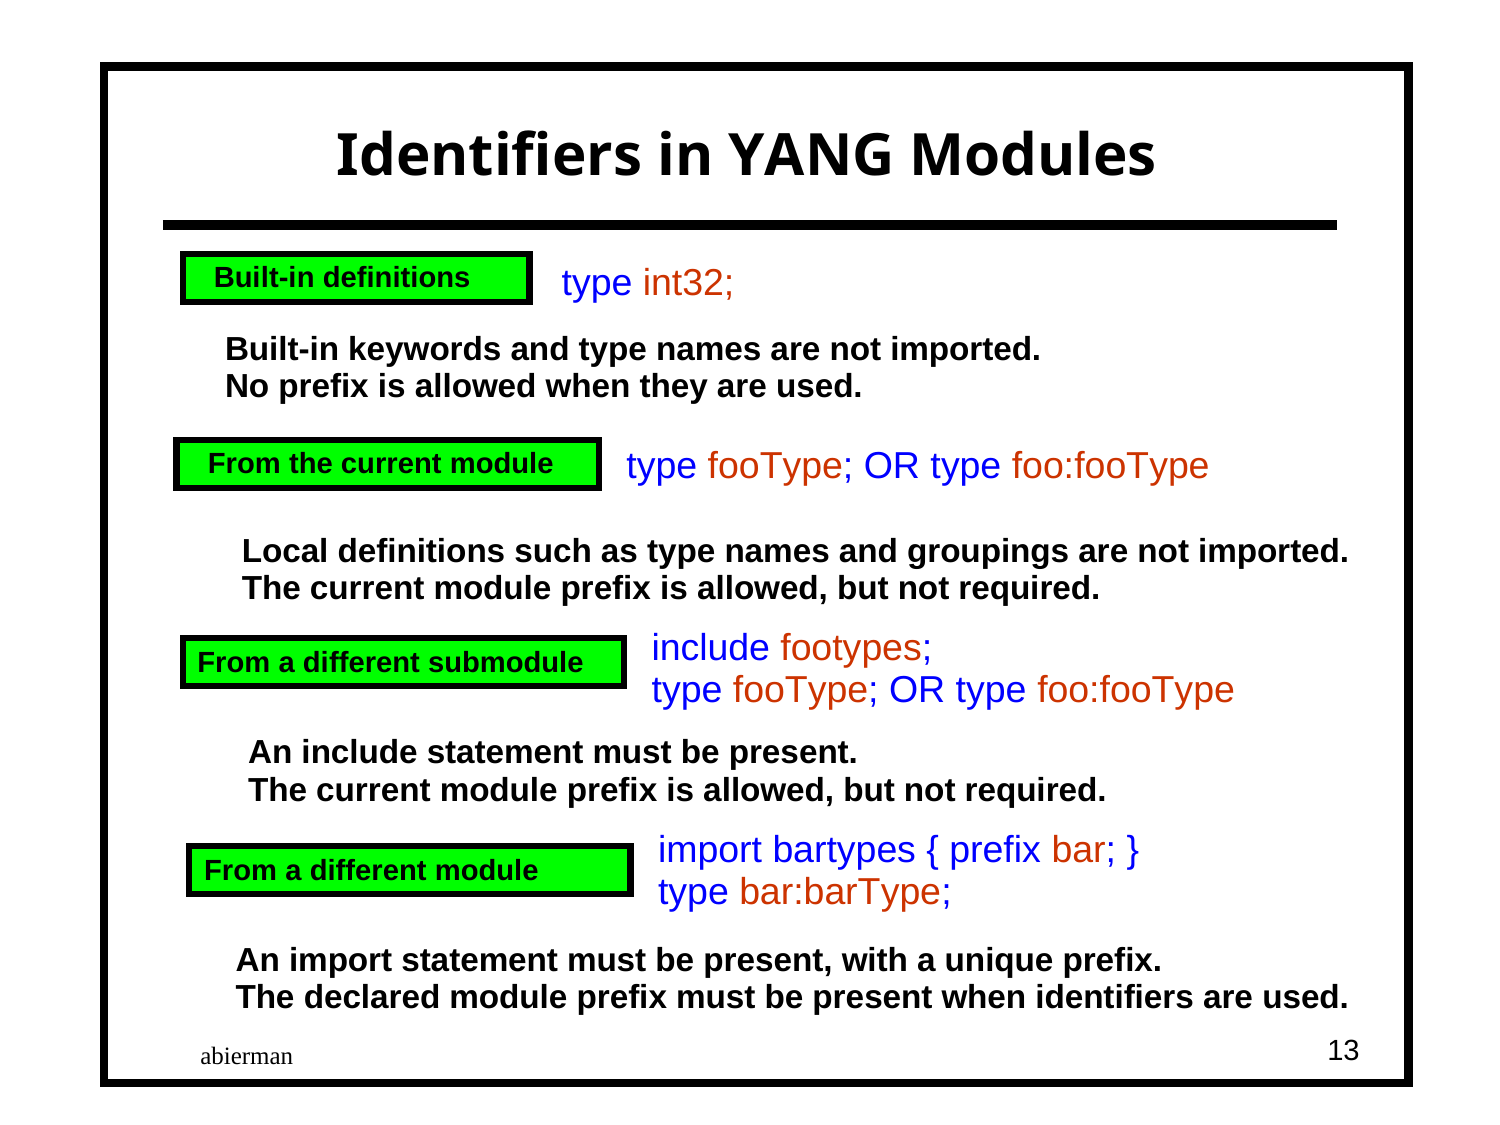

# Identifiers in YANG Modules
 Built-in definitions
type int32;
Built-in keywords and type names are not imported.
No prefix is allowed when they are used.
type fooType; OR type foo:fooType
 From the current module
Local definitions such as type names and groupings are not imported.
The current module prefix is allowed, but not required.
include footypes;
type fooType; OR type foo:fooType
From a different submodule
An include statement must be present.
The current module prefix is allowed, but not required.
import bartypes { prefix bar; }
type bar:barType;
From a different module
An import statement must be present, with a unique prefix.
The declared module prefix must be present when identifiers are used.
13